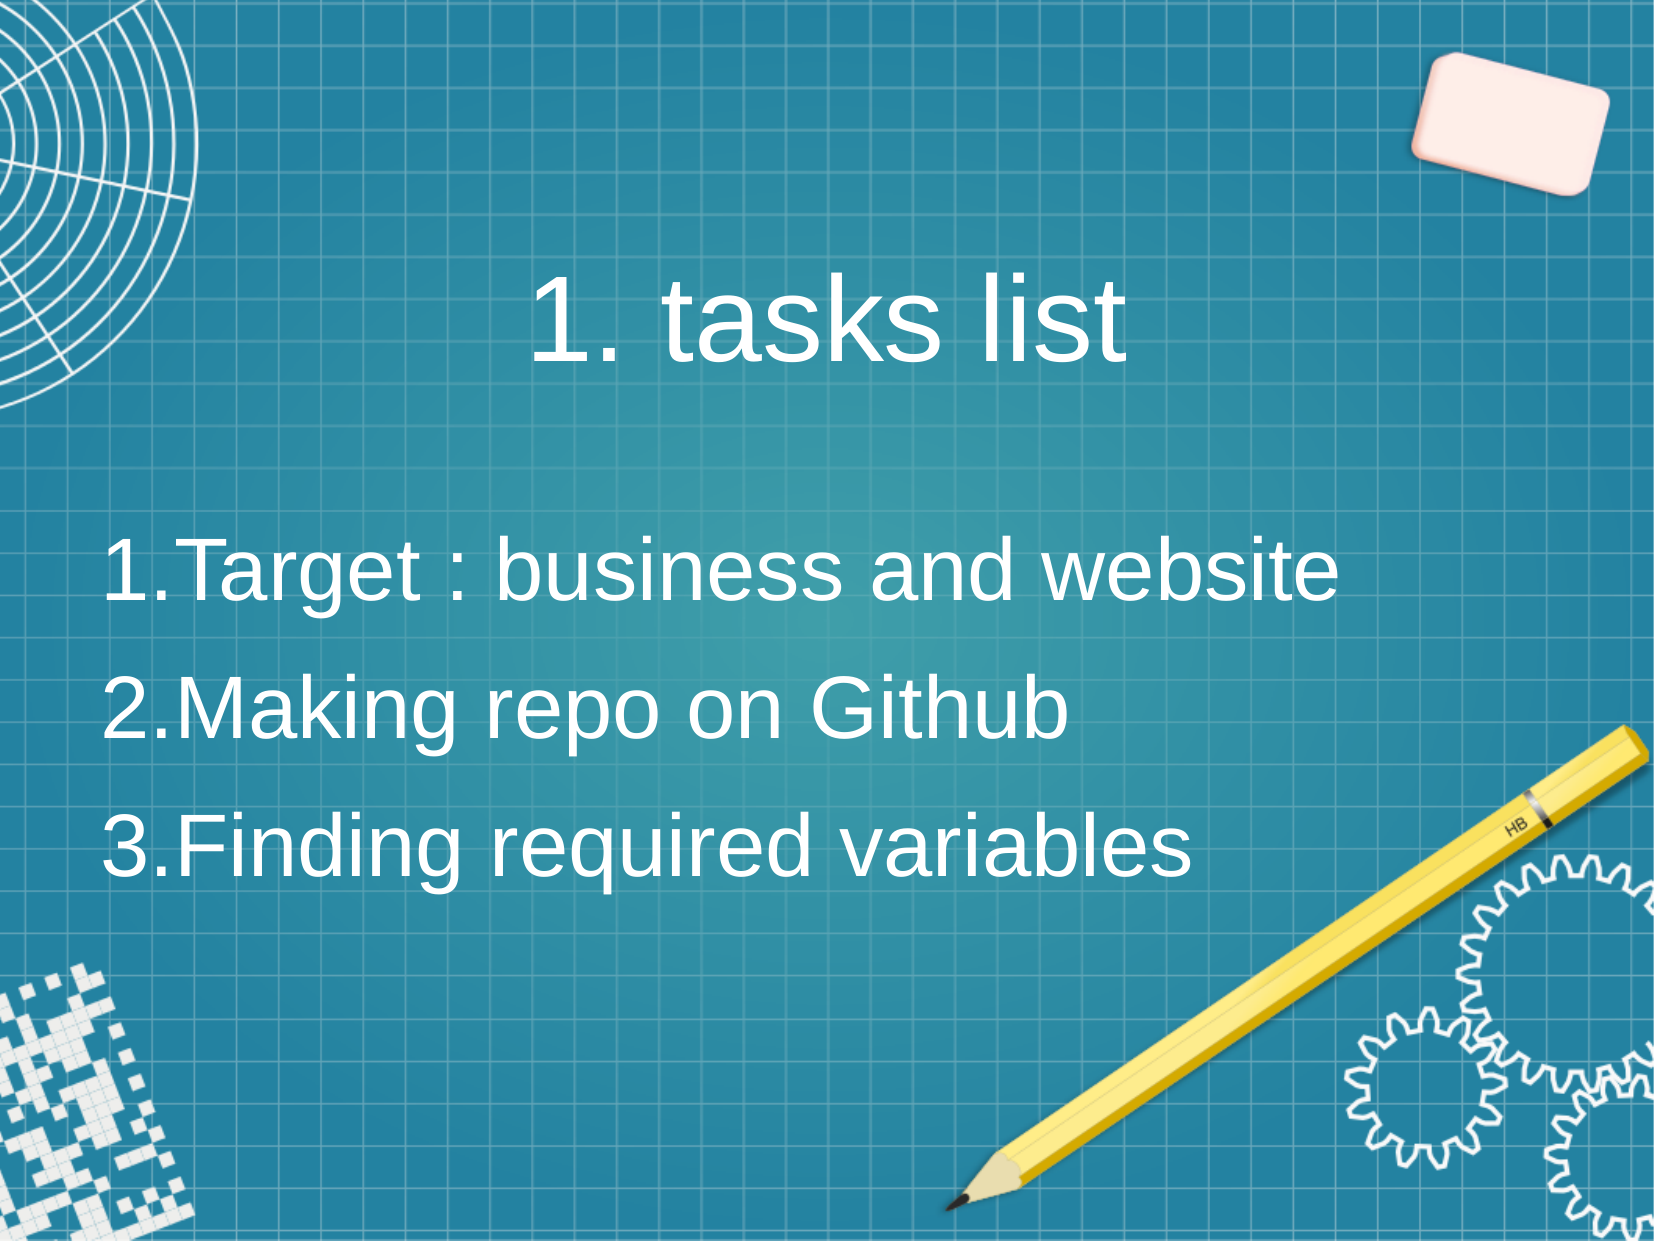

# 1. tasks list
Target : business and website
Making repo on Github
Finding required variables